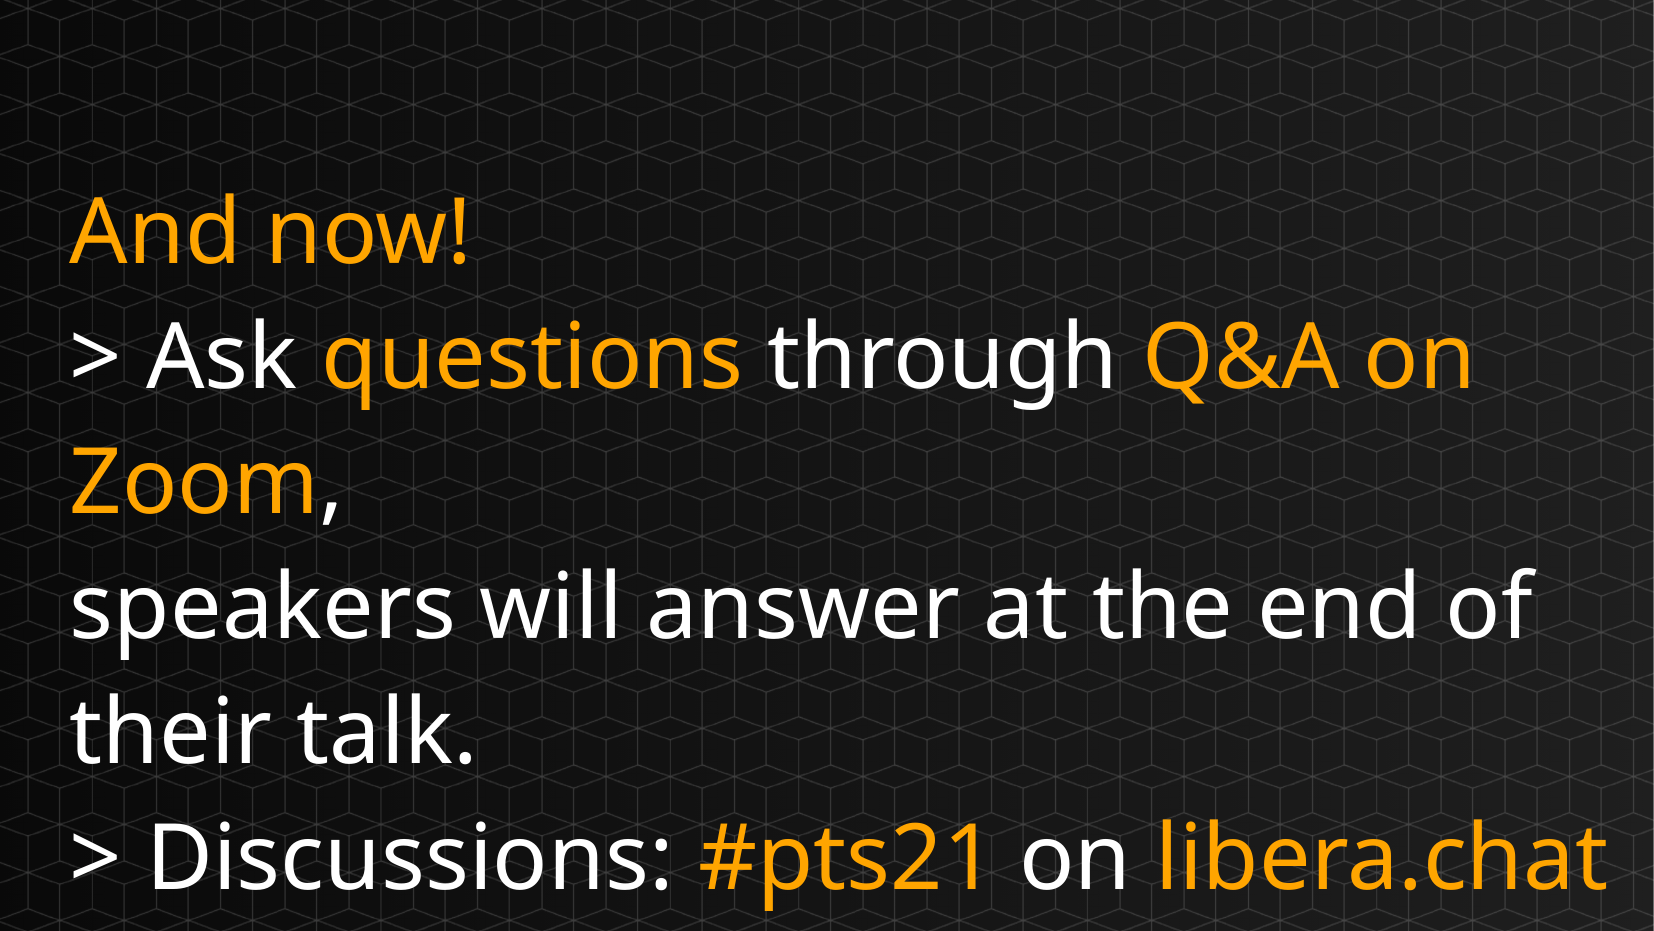

And now! 
> Ask questions through Q&A on Zoom,
speakers will answer at the end of their talk.
> Discussions: #pts21 on libera.chat
> On Twitter : @passthesaltcon #pts21